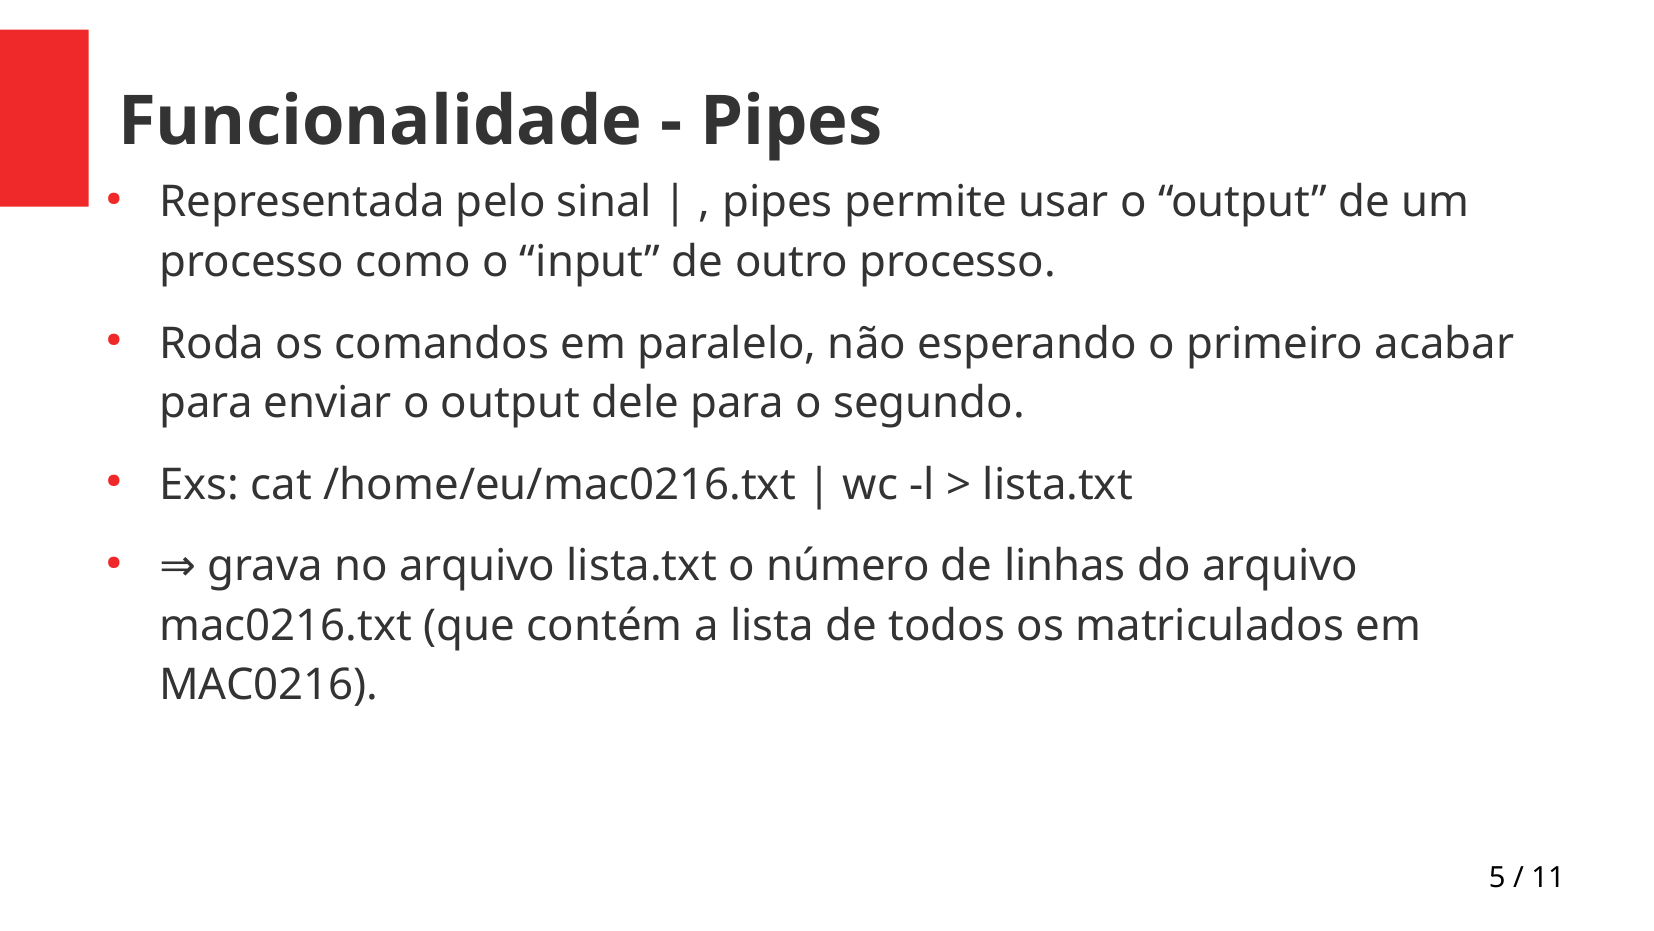

# Funcionalidade - Pipes
Representada pelo sinal | , pipes permite usar o “output” de um processo como o “input” de outro processo.
Roda os comandos em paralelo, não esperando o primeiro acabar para enviar o output dele para o segundo.
Exs: cat /home/eu/mac0216.txt | wc -l > lista.txt
⇒ grava no arquivo lista.txt o número de linhas do arquivo mac0216.txt (que contém a lista de todos os matriculados em MAC0216).
5